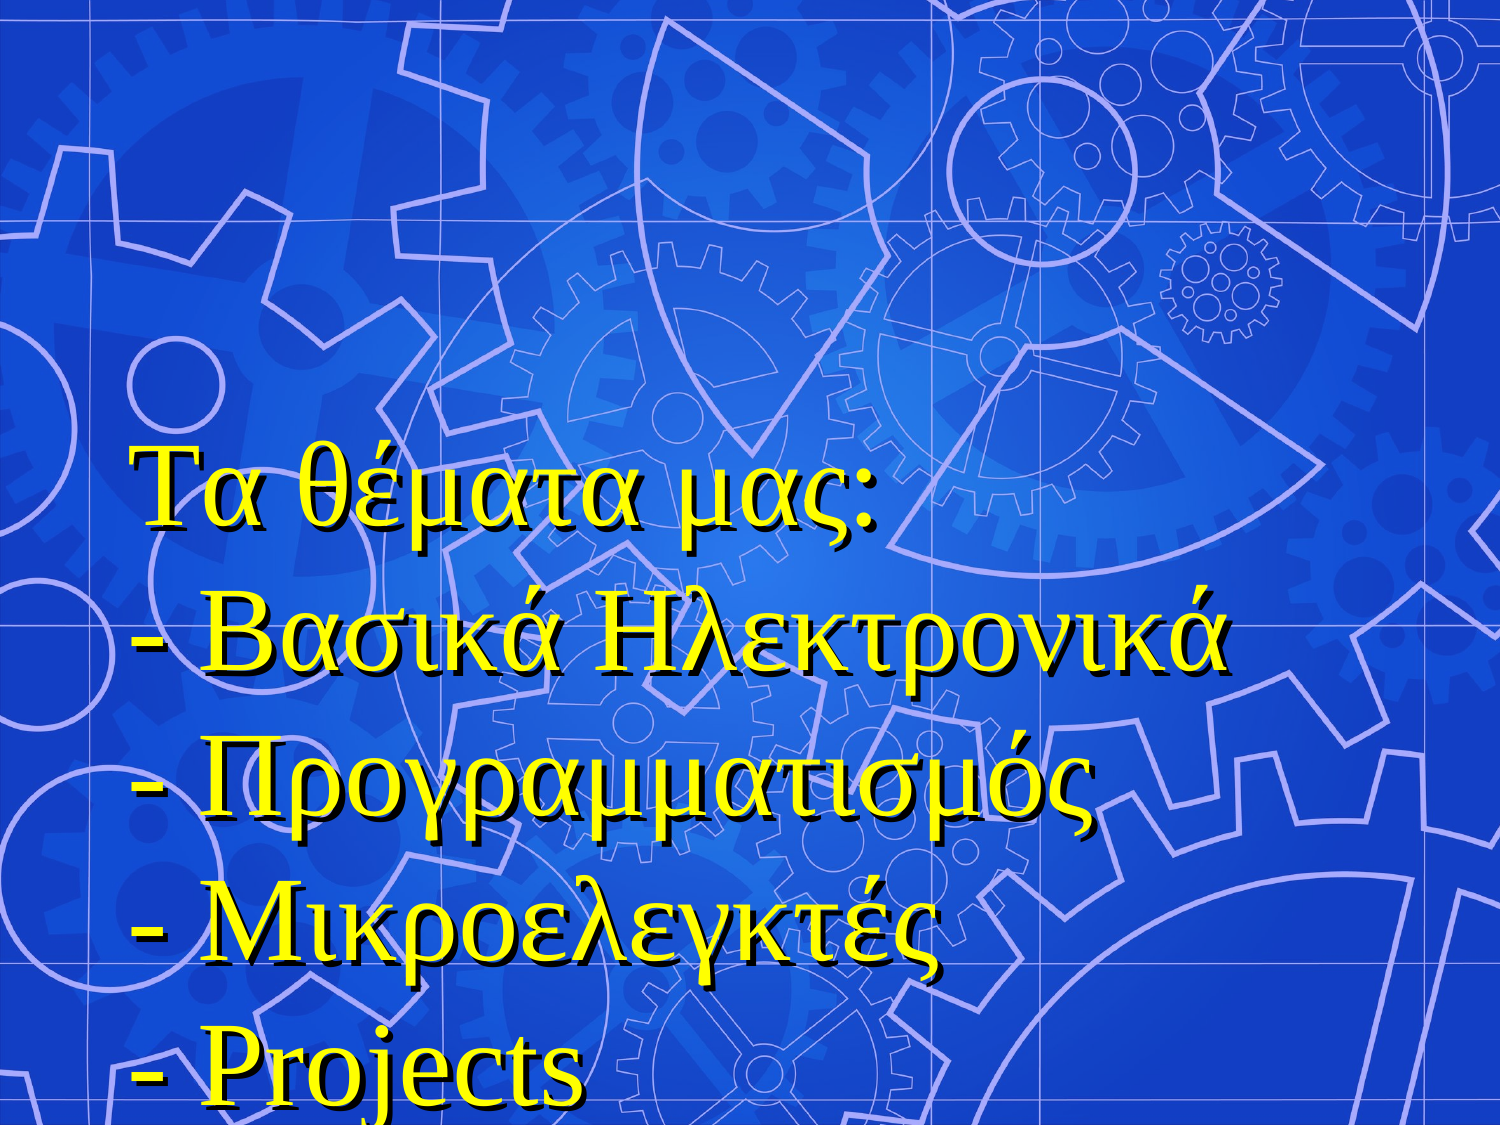

# Τα θέματα μας: - Βασικά Ηλεκτρονικά - Προγραμματισμός - Μικροελεγκτές - Projects - Δικές σας Ιδέες!